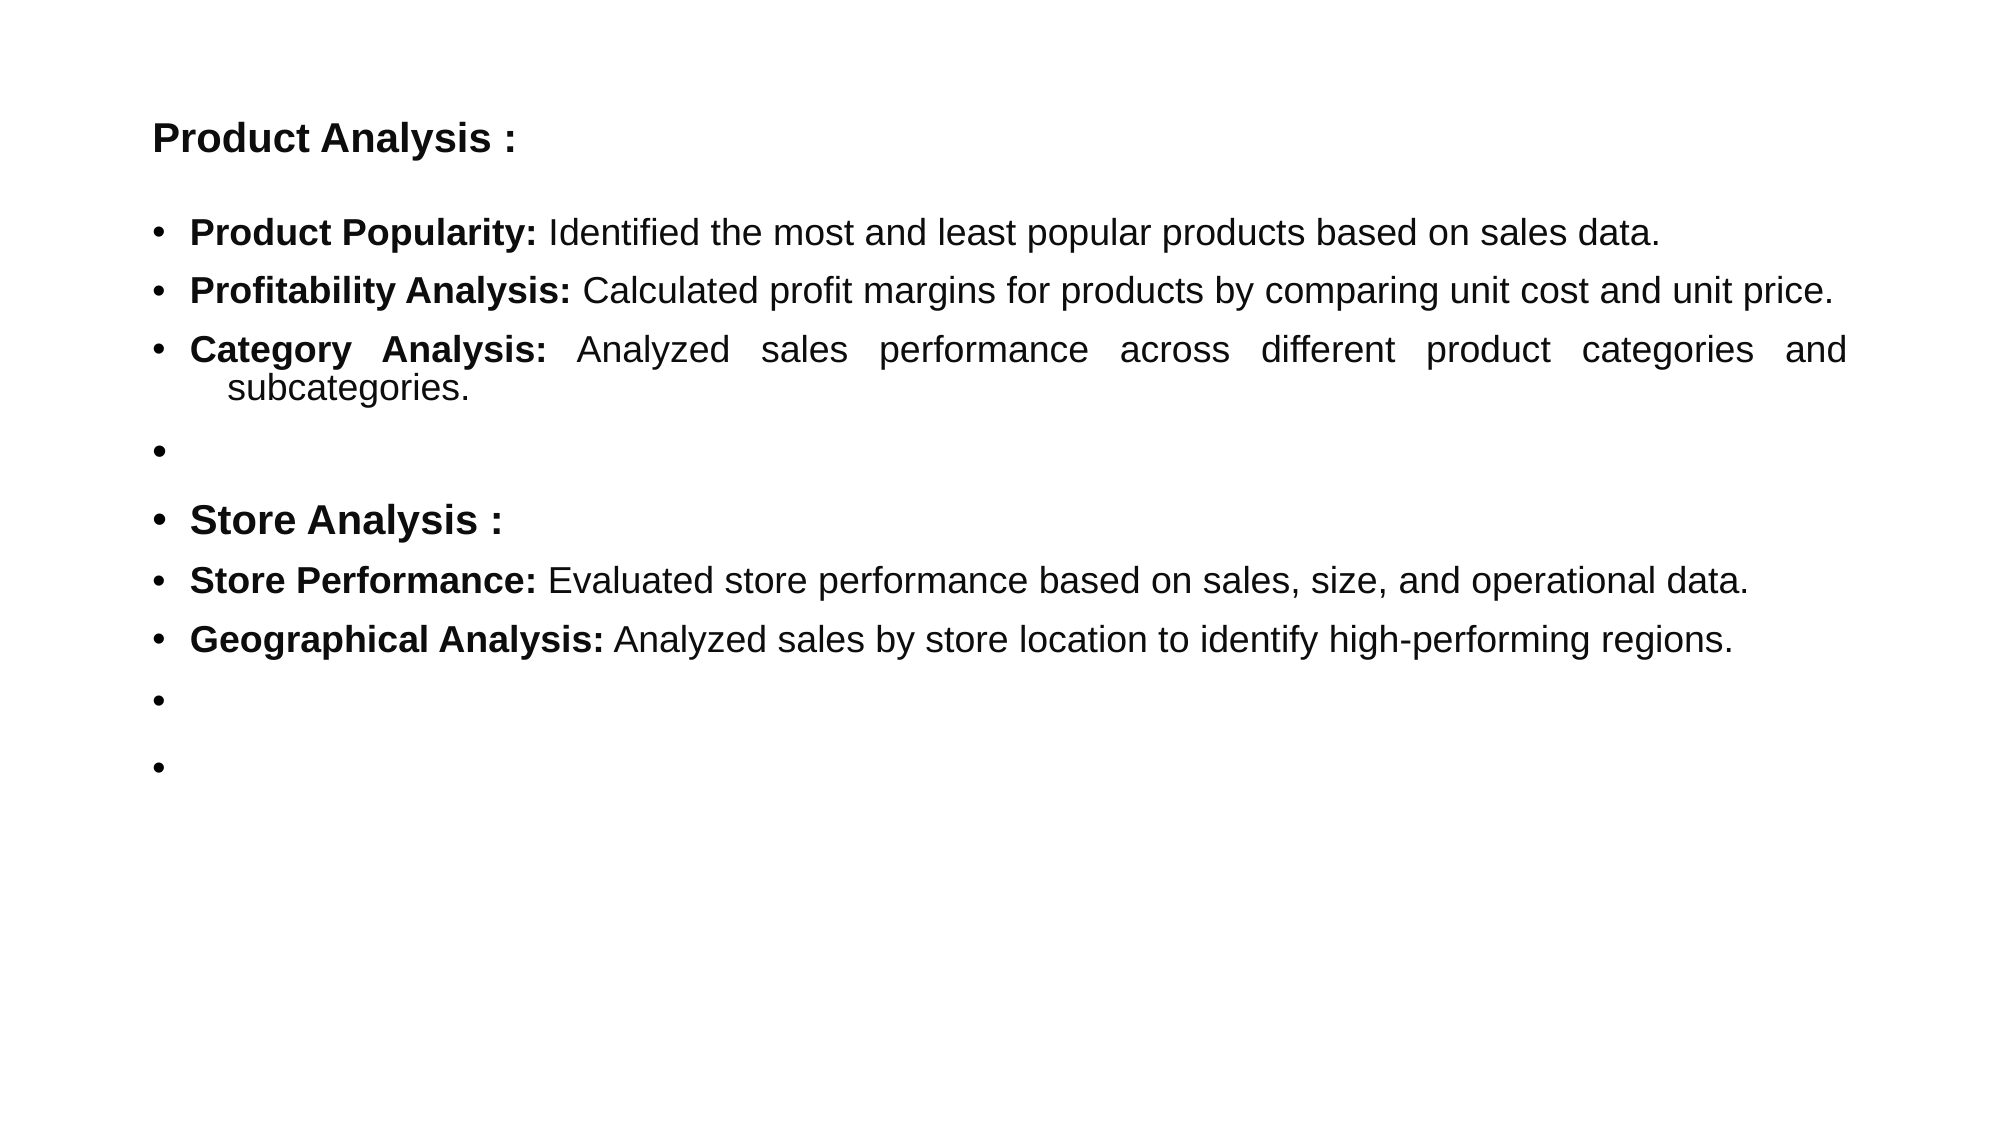

# Product Analysis :
Product Popularity: Identified the most and least popular products based on sales data.
Profitability Analysis: Calculated profit margins for products by comparing unit cost and unit price.
Category Analysis: Analyzed sales performance across different product categories and subcategories.
Store Analysis :
Store Performance: Evaluated store performance based on sales, size, and operational data.
Geographical Analysis: Analyzed sales by store location to identify high-performing regions.